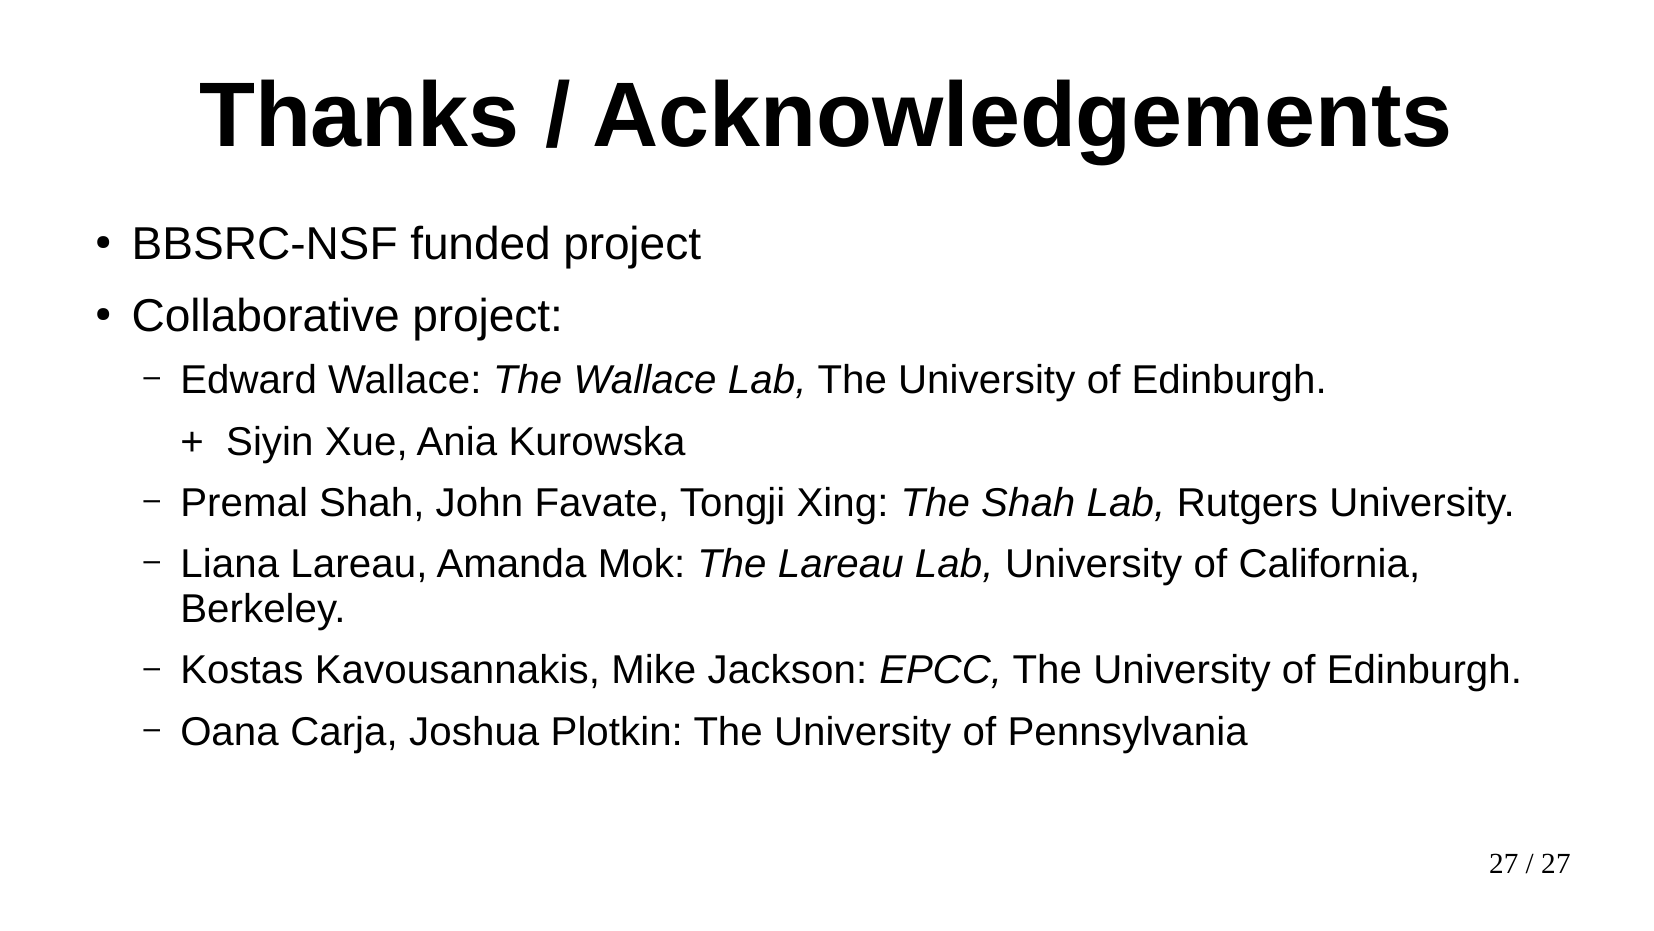

# Thanks / Acknowledgements
BBSRC-NSF funded project
Collaborative project:
Edward Wallace: The Wallace Lab, The University of Edinburgh.
+ Siyin Xue, Ania Kurowska
Premal Shah, John Favate, Tongji Xing: The Shah Lab, Rutgers University.
Liana Lareau, Amanda Mok: The Lareau Lab, University of California, Berkeley.
Kostas Kavousannakis, Mike Jackson: EPCC, The University of Edinburgh.
Oana Carja, Joshua Plotkin: The University of Pennsylvania
27